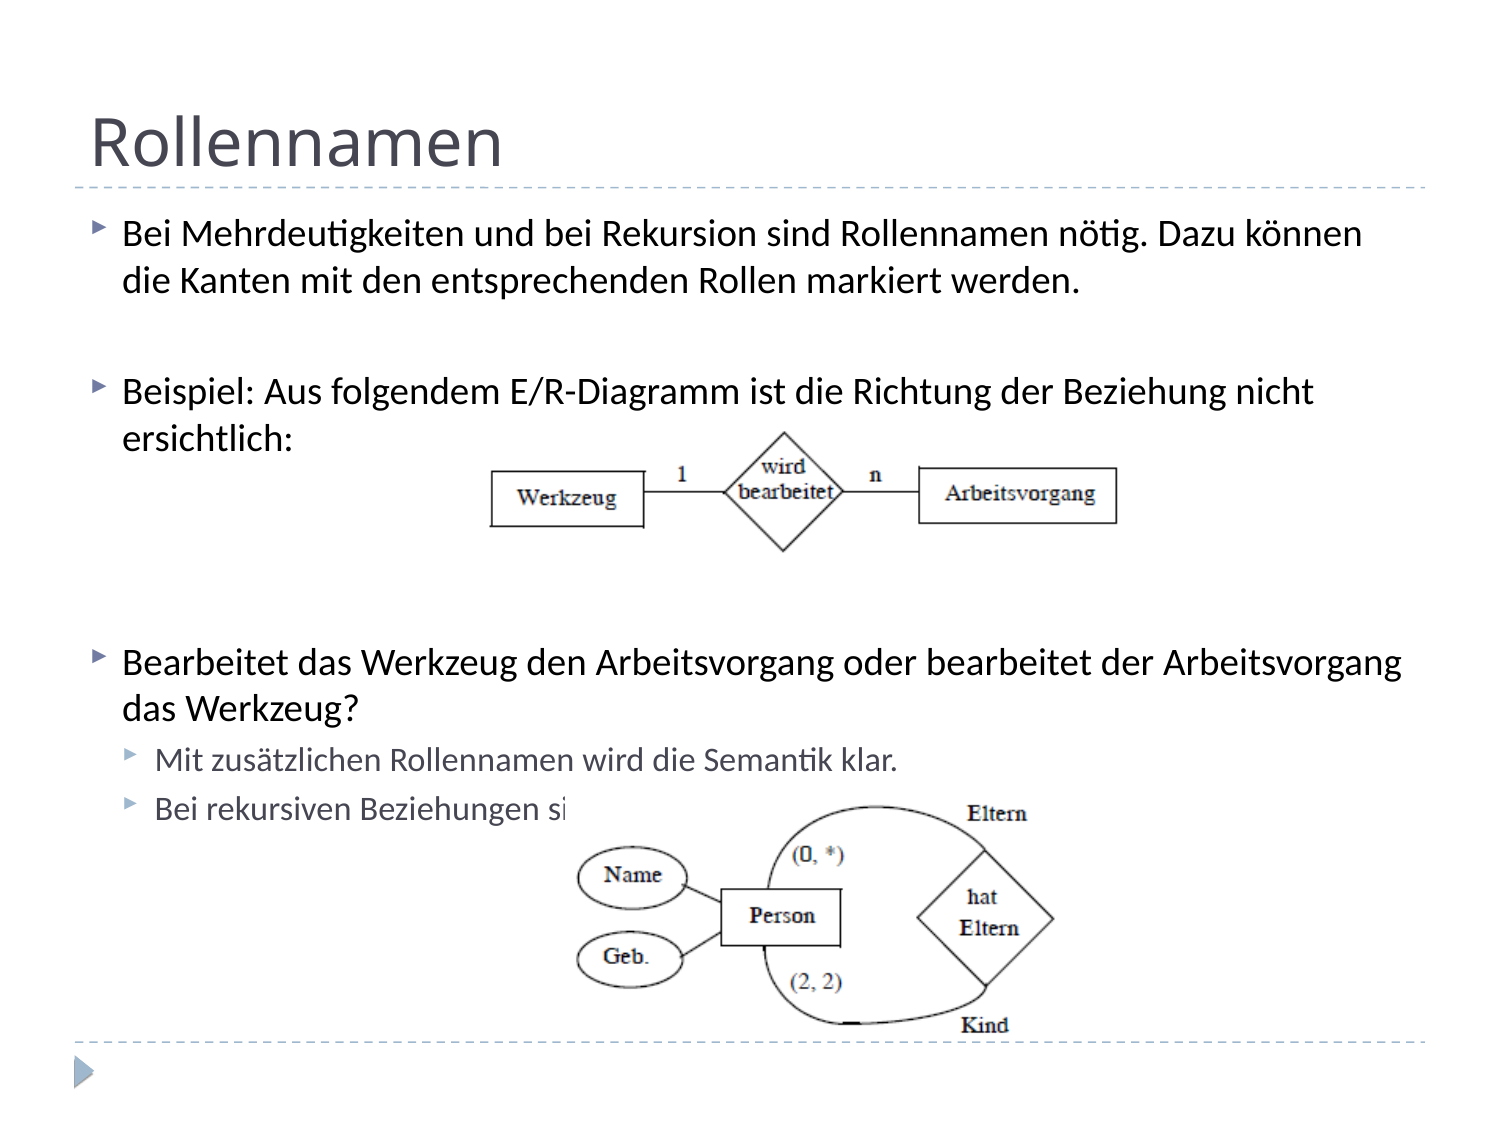

Rollennamen
# Bei Mehrdeutigkeiten und bei Rekursion sind Rollennamen nötig. Dazu können die Kanten mit den entsprechenden Rollen markiert werden.
Beispiel: Aus folgendem E/R-Diagramm ist die Richtung der Beziehung nicht ersichtlich:
Bearbeitet das Werkzeug den Arbeitsvorgang oder bearbeitet der Arbeitsvorgang das Werkzeug?
Mit zusätzlichen Rollennamen wird die Semantik klar.
Bei rekursiven Beziehungen sind Rollennamen immer nötig: